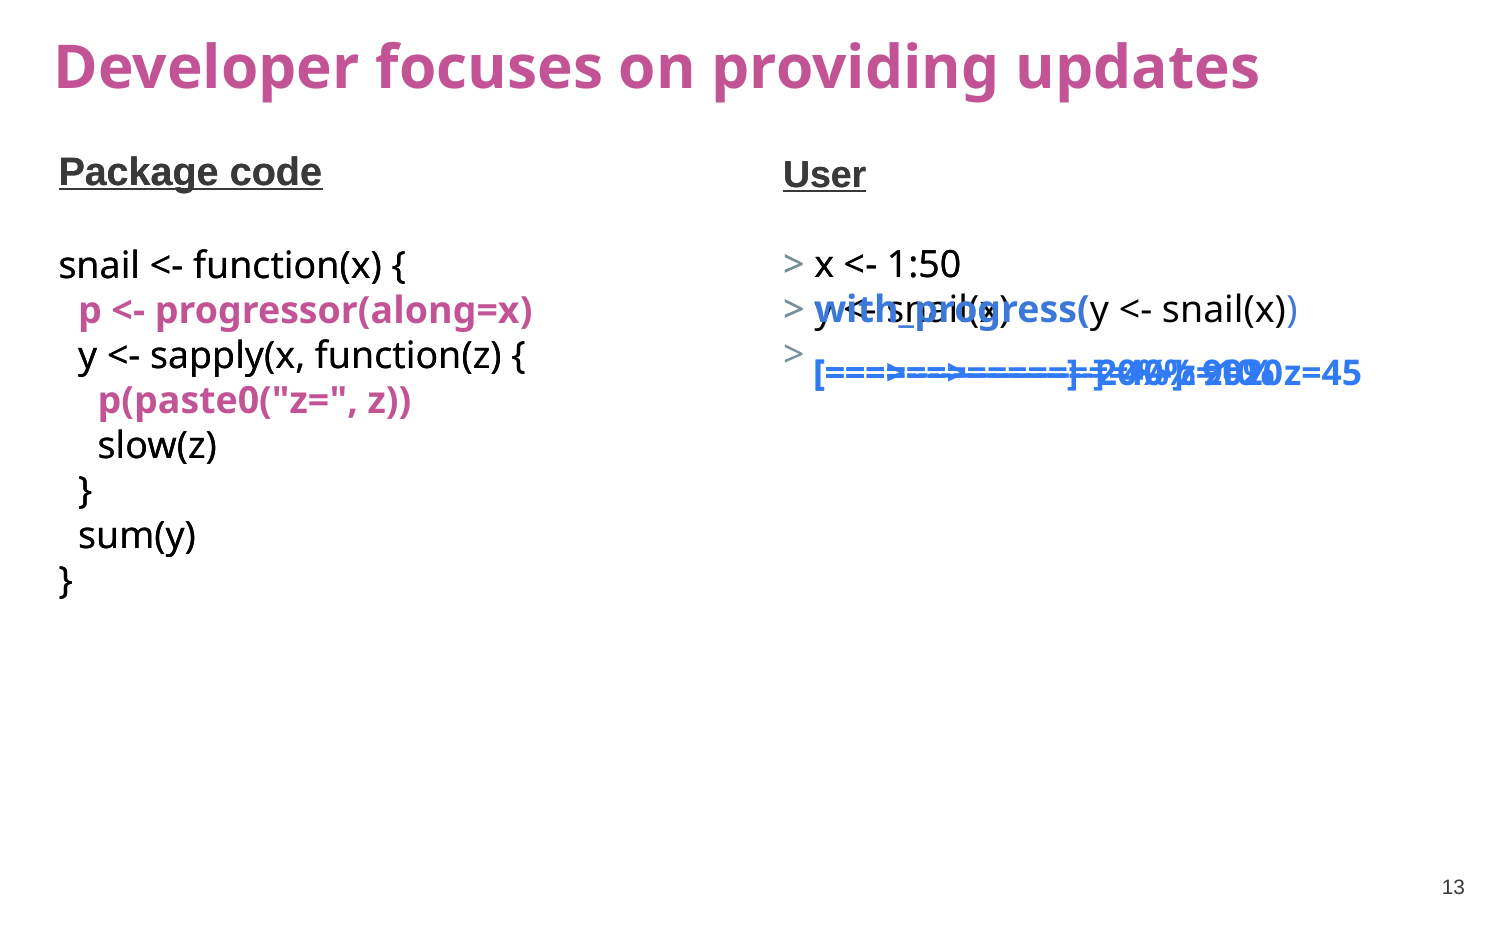

# Developer focuses on providing updates
Package code
snail <- function(x) {
 y <- sapply(x, function(z) {
 slow(z)
 }
 sum(y)
}
Package code
snail <- function(x) {
 p <- progressor(along=x)
 y <- sapply(x, function(z) {
 p(paste0("z=", z))
 slow(z)
 }
 sum(y)
}
User
> x <- 1:50
> y <- snail(x)
>
User
> x <- 1:50
> with_progress(y <- snail(x))
[===============>--] 90% z=45
[===>--------------] 20% z=10
[======>-----------] 40% z=20